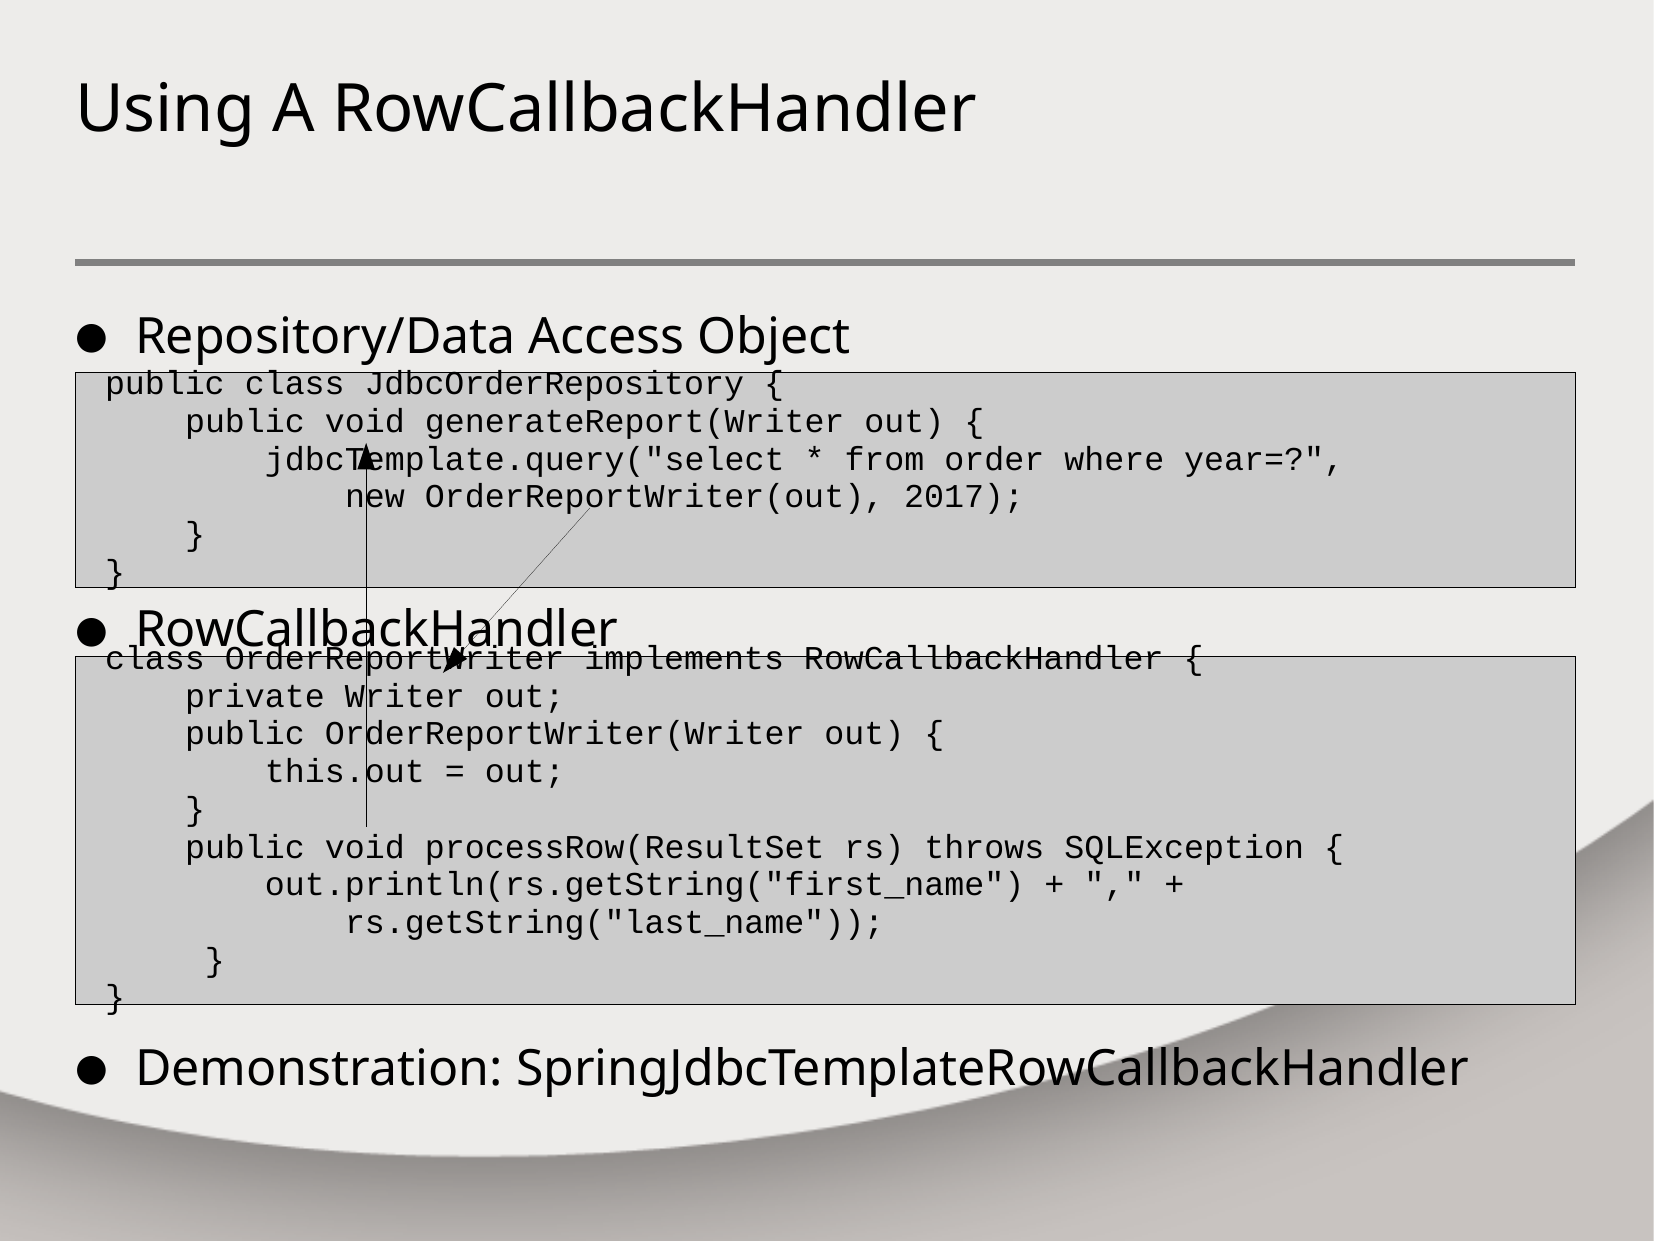

# Using A RowCallbackHandler
Repository/Data Access Object
RowCallbackHandler
Demonstration: SpringJdbcTemplateRowCallbackHandler
public class JdbcOrderRepository {
 public void generateReport(Writer out) {
 jdbcTemplate.query("select * from order where year=?",
 new OrderReportWriter(out), 2017);
 }
}
class OrderReportWriter implements RowCallbackHandler {
 private Writer out;
 public OrderReportWriter(Writer out) {
 this.out = out;
 }
 public void processRow(ResultSet rs) throws SQLException {
 out.println(rs.getString("first_name") + "," +
 rs.getString("last_name"));
 }
}